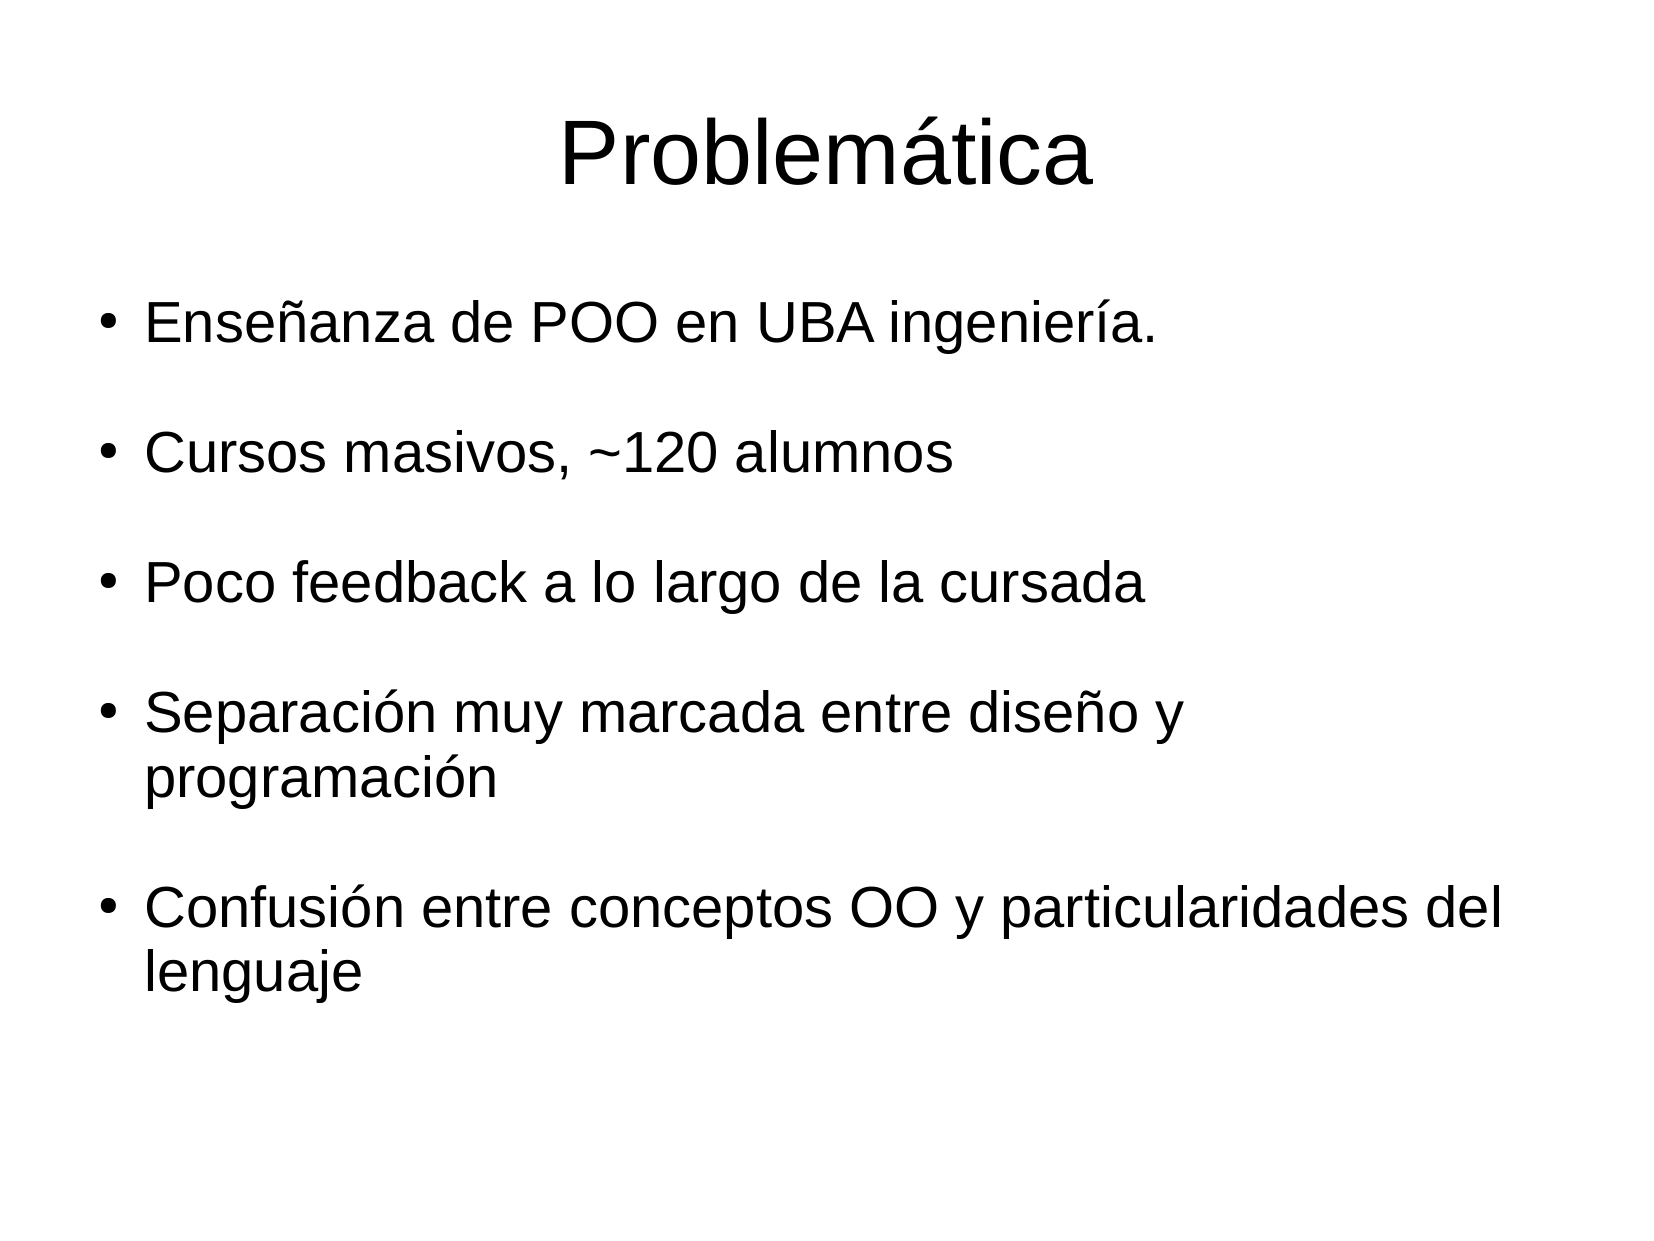

# Problemática
Enseñanza de POO en UBA ingeniería.
Cursos masivos, ~120 alumnos
Poco feedback a lo largo de la cursada
Separación muy marcada entre diseño y programación
Confusión entre conceptos OO y particularidades del lenguaje